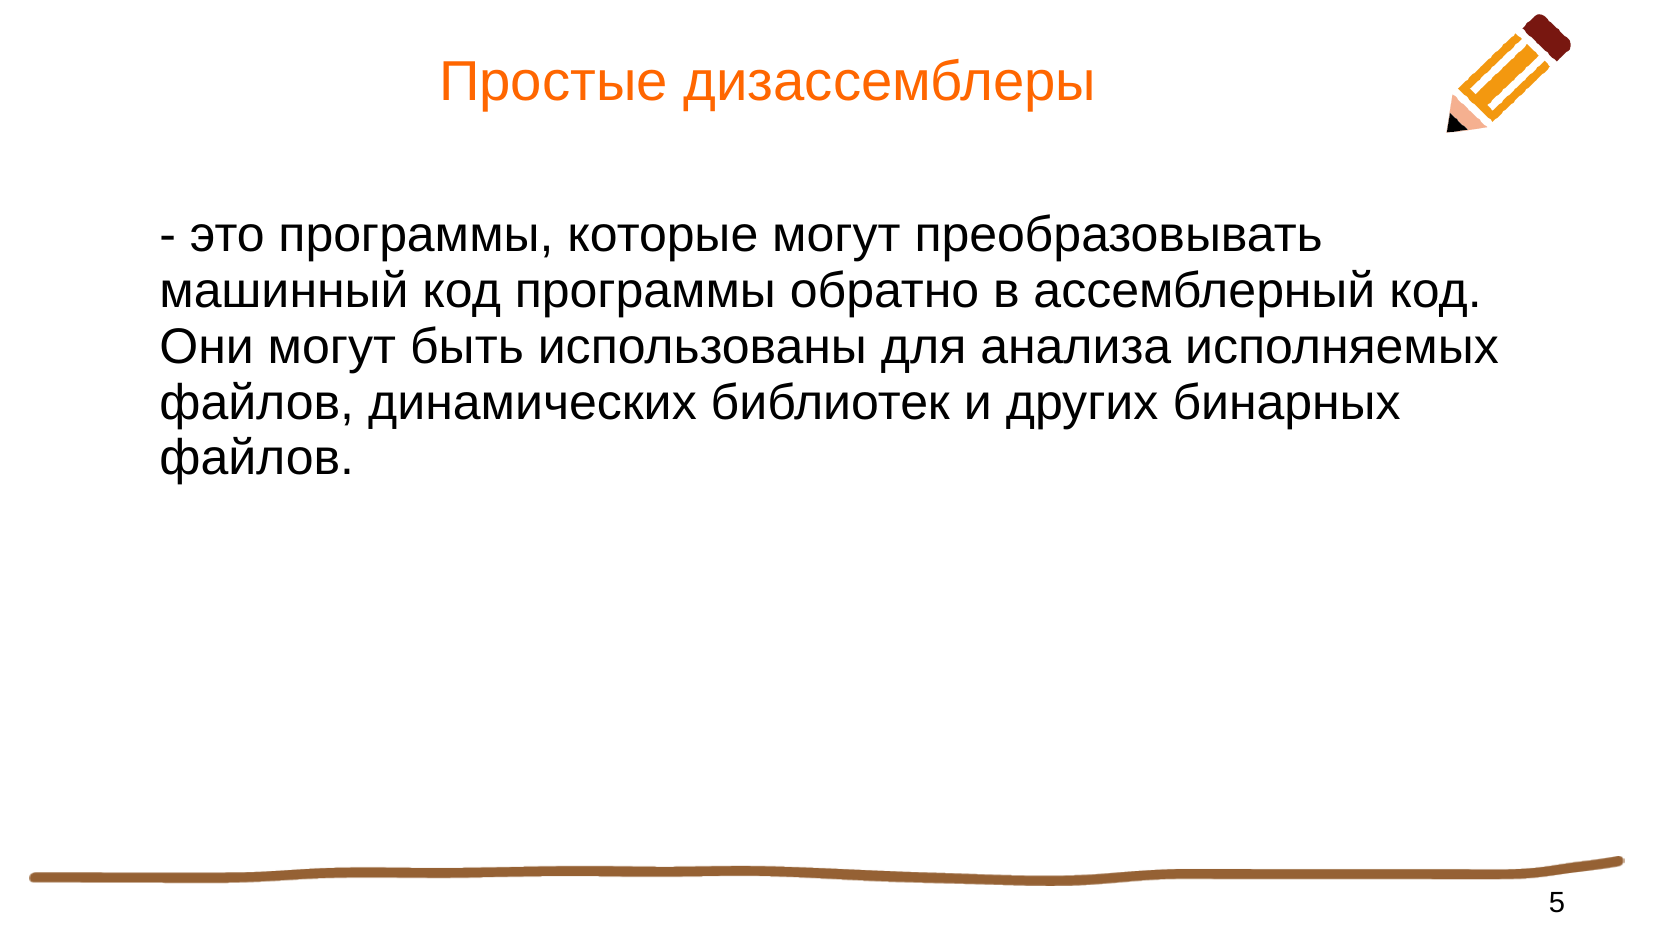

# Простые дизассемблеры
- это программы, которые могут преобразовывать машинный код программы обратно в ассемблерный код. Они могут быть использованы для анализа исполняемых файлов, динамических библиотек и других бинарных файлов.
5